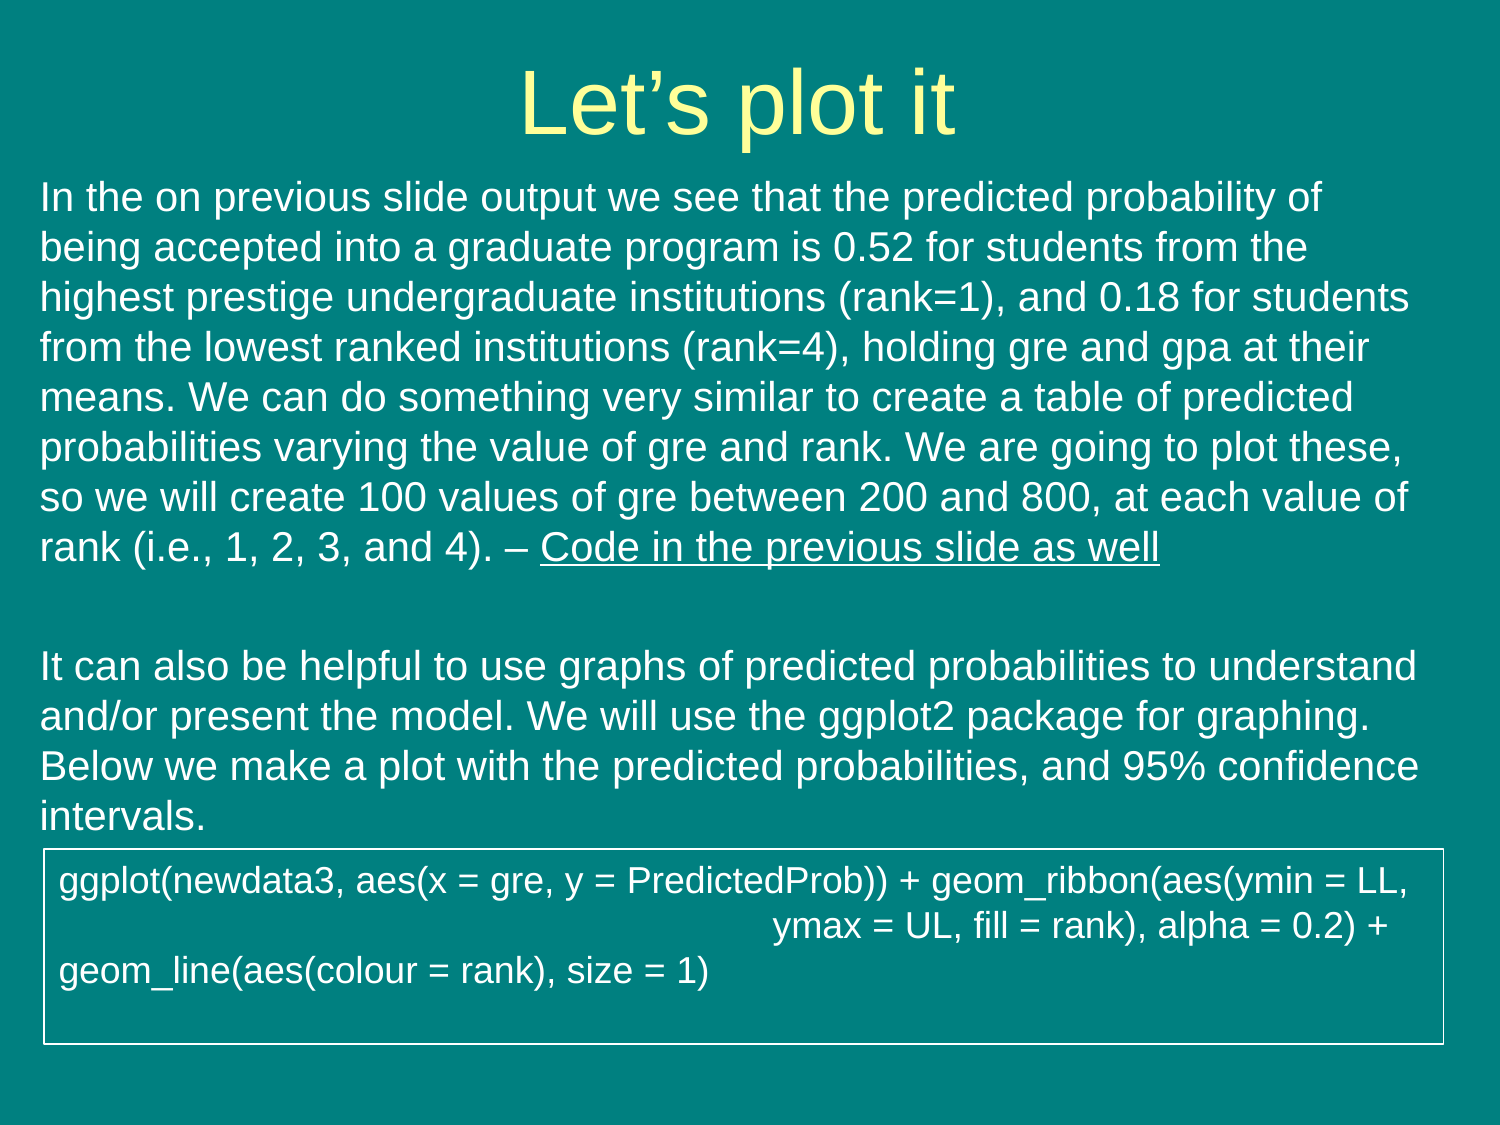

# Let’s plot it
In the on previous slide output we see that the predicted probability of being accepted into a graduate program is 0.52 for students from the highest prestige undergraduate institutions (rank=1), and 0.18 for students from the lowest ranked institutions (rank=4), holding gre and gpa at their means. We can do something very similar to create a table of predicted probabilities varying the value of gre and rank. We are going to plot these, so we will create 100 values of gre between 200 and 800, at each value of rank (i.e., 1, 2, 3, and 4). – Code in the previous slide as well
It can also be helpful to use graphs of predicted probabilities to understand and/or present the model. We will use the ggplot2 package for graphing. Below we make a plot with the predicted probabilities, and 95% confidence intervals.
ggplot(newdata3, aes(x = gre, y = PredictedProb)) + geom_ribbon(aes(ymin = LL,
 ymax = UL, fill = rank), alpha = 0.2) + geom_line(aes(colour = rank), size = 1)